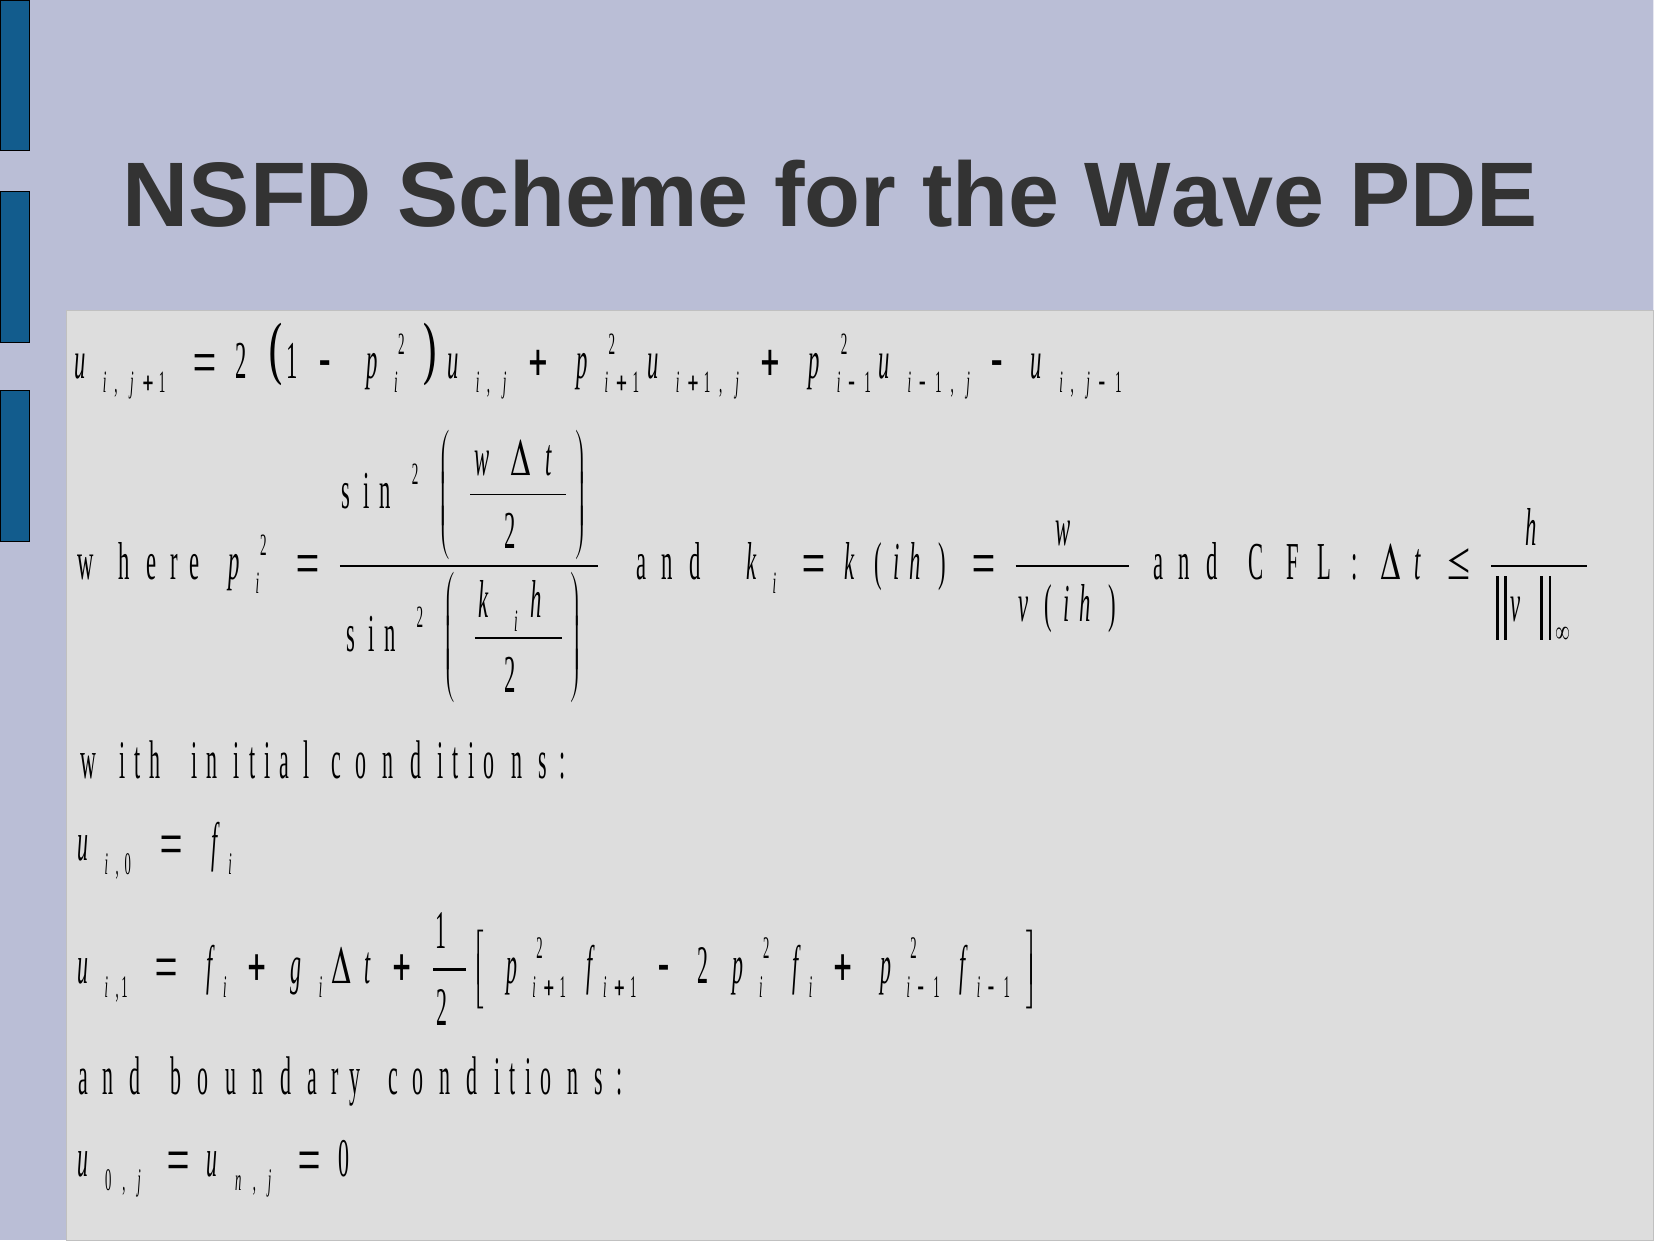

# NSFD Scheme for the Wave PDE